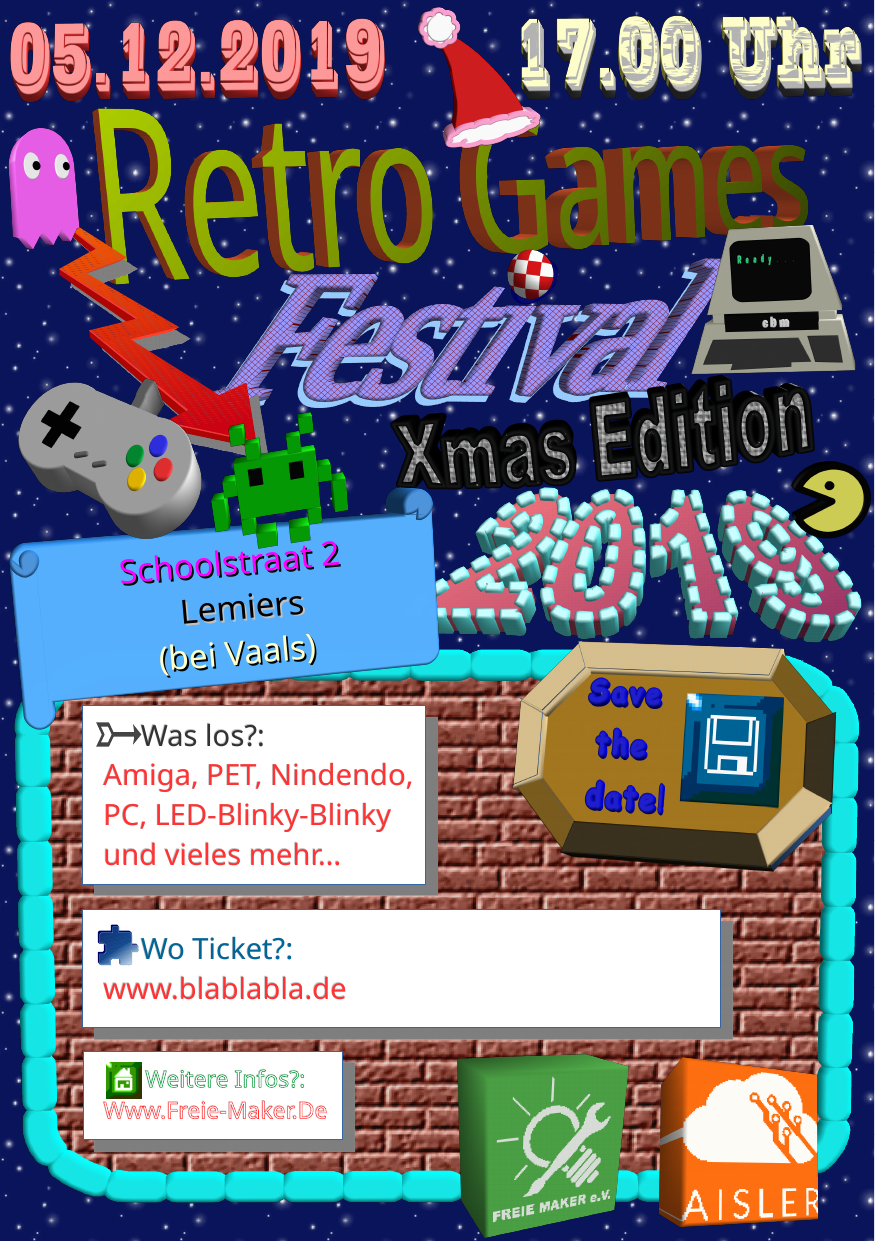

Retro Games
Schoolstraat 2
 Lemiers
(bei Vaals)
 Was los?:
Amiga, PET, Nindendo, PC, LED-Blinky-Blinky
und vieles mehr...
 Wo Ticket?:
www.blablabla.de
 Weitere Infos?:
 www.Freie-Maker.De